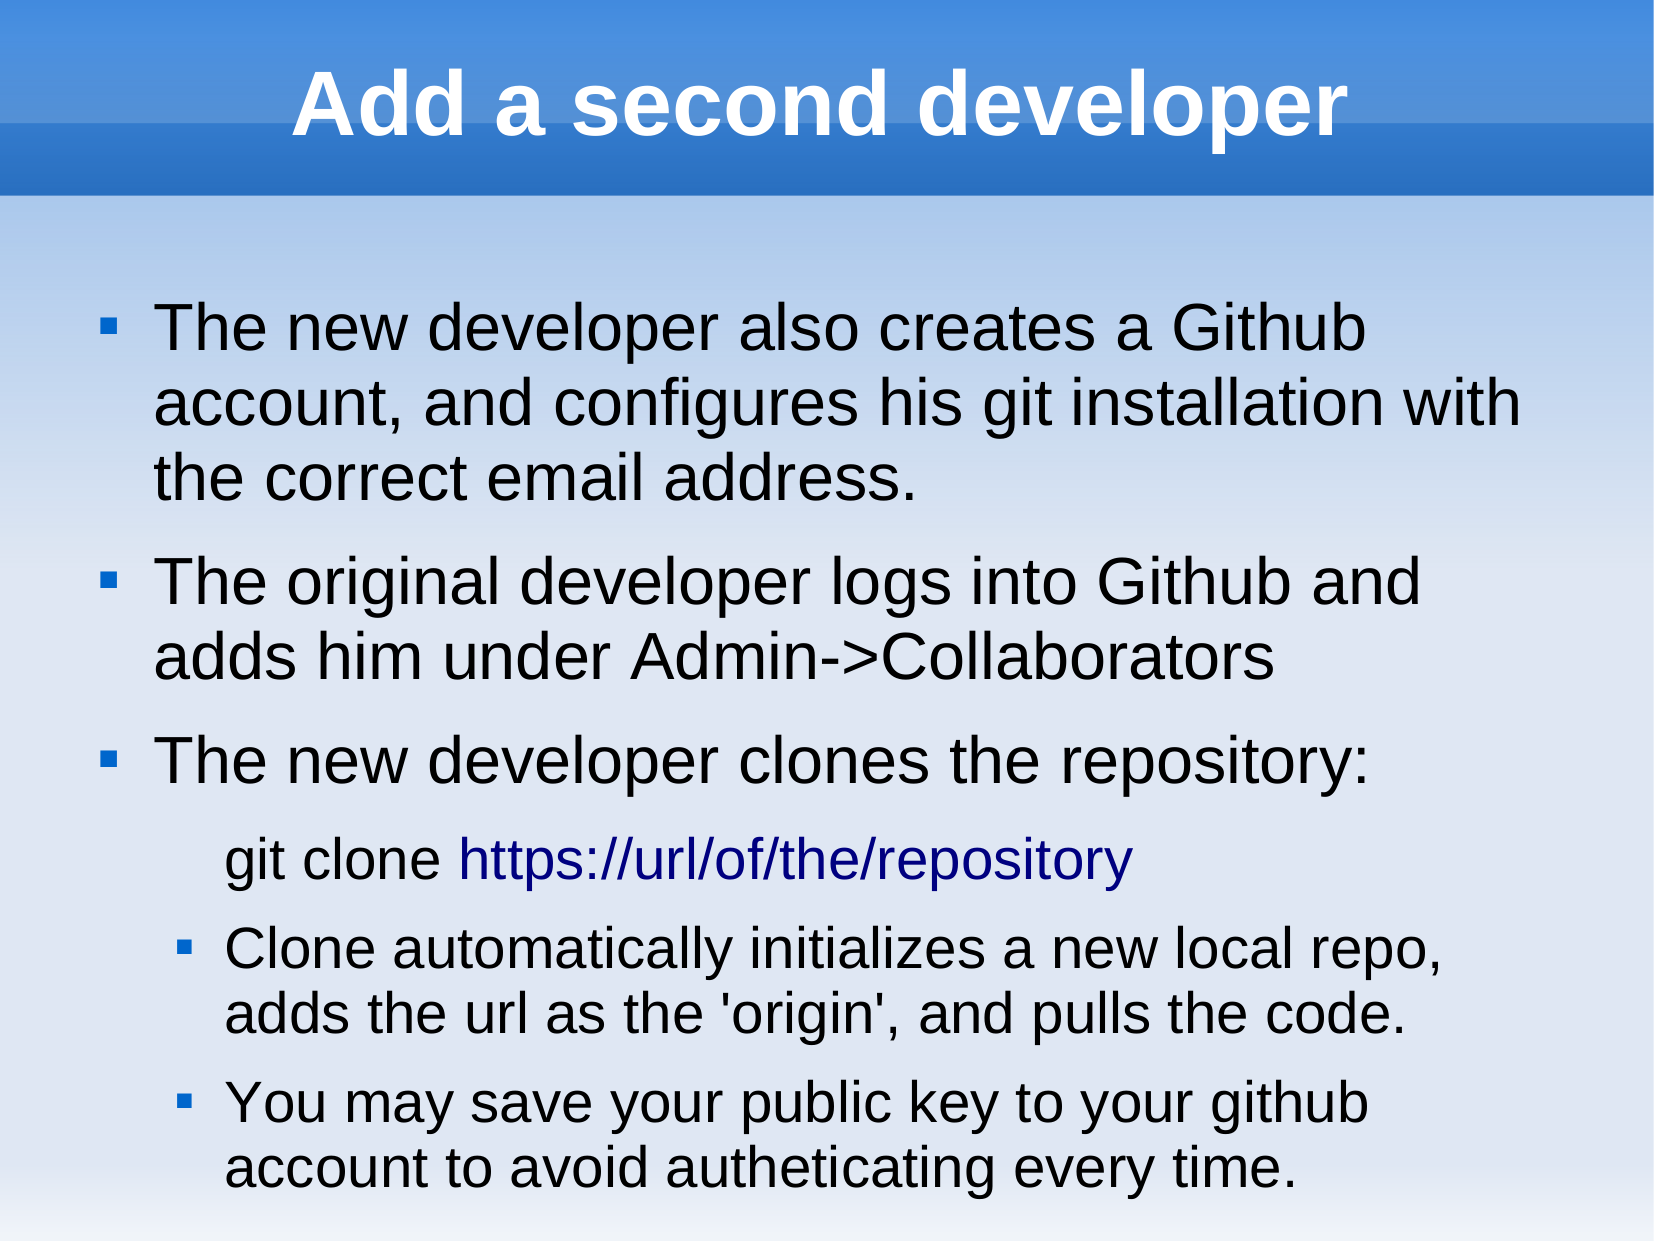

# Add a second developer
The new developer also creates a Github account, and configures his git installation with the correct email address.
The original developer logs into Github and adds him under Admin->Collaborators
The new developer clones the repository:
git clone https://url/of/the/repository
Clone automatically initializes a new local repo, adds the url as the 'origin', and pulls the code.
You may save your public key to your github account to avoid autheticating every time.